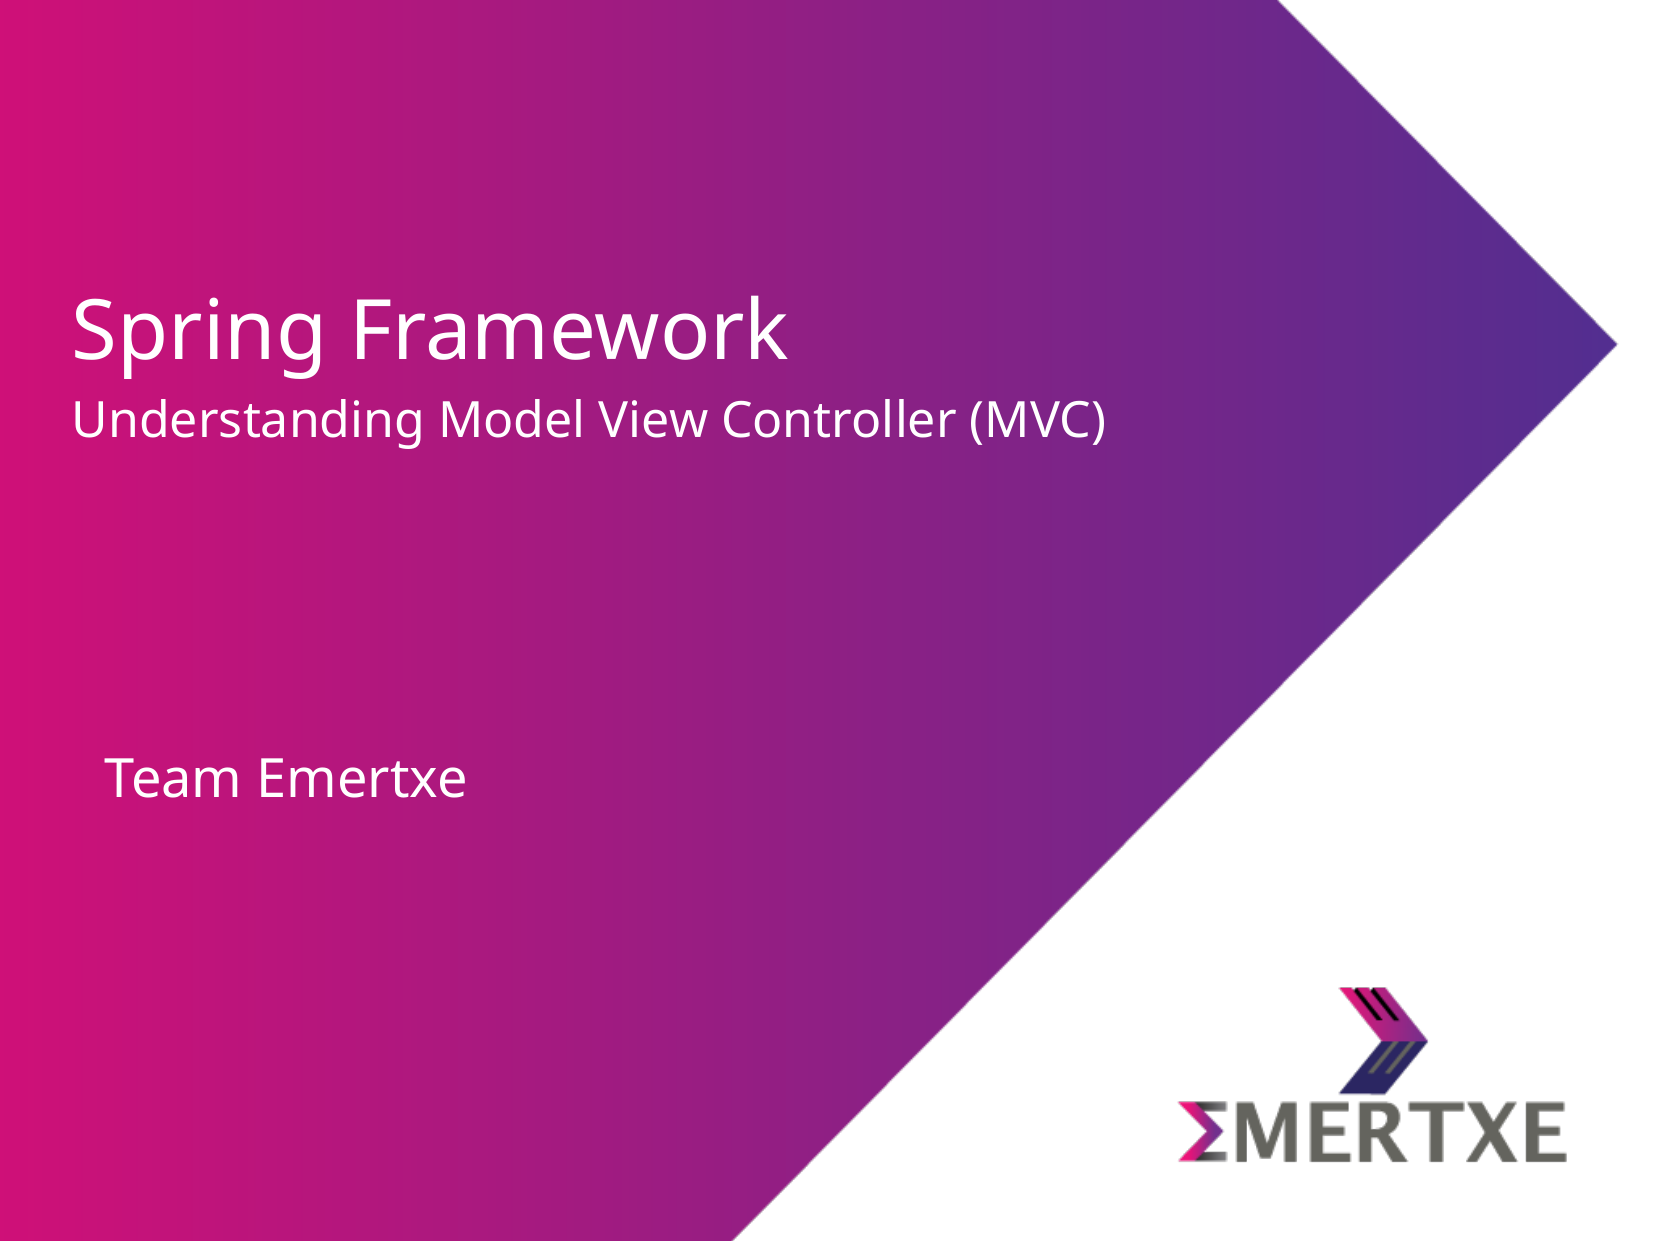

# Spring Framework Understanding Model View Controller (MVC)